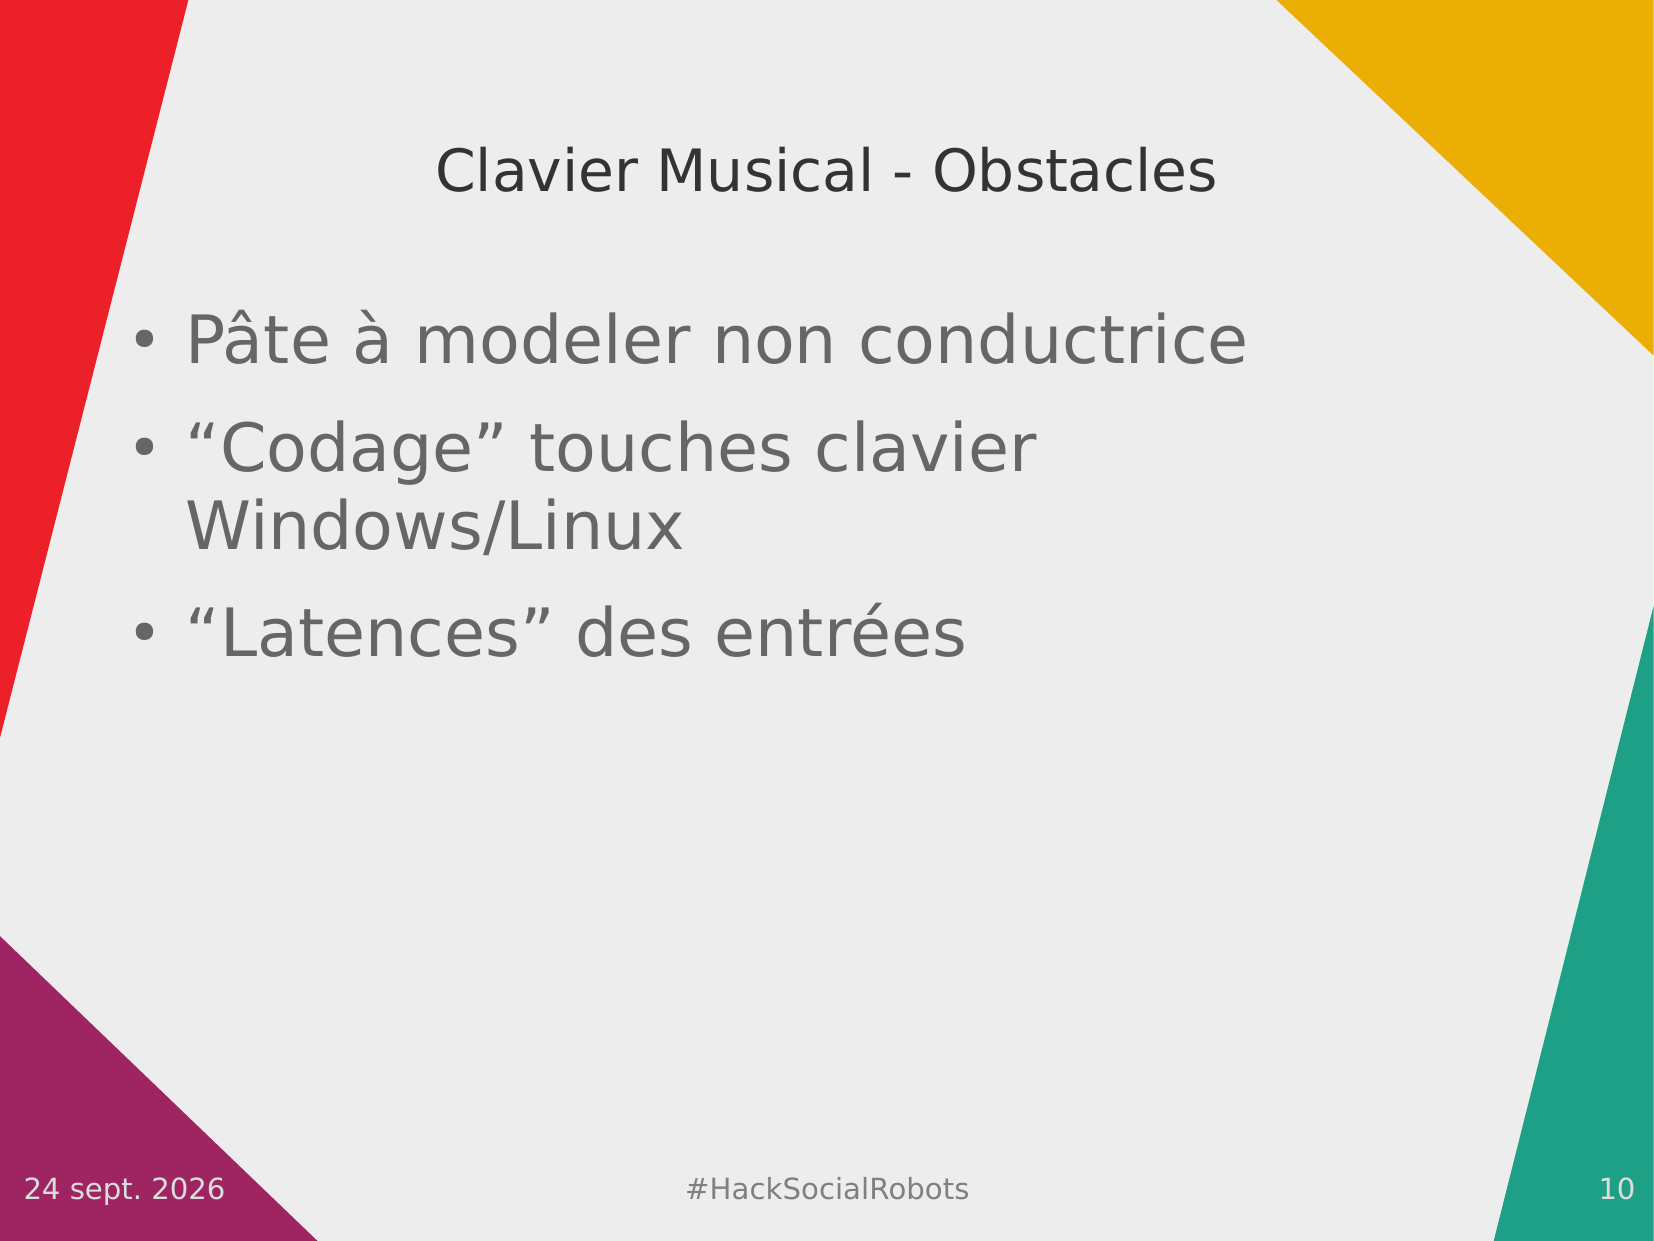

# Clavier Musical - Obstacles
Pâte à modeler non conductrice
“Codage” touches clavier Windows/Linux
“Latences” des entrées
#HackSocialRobots
10